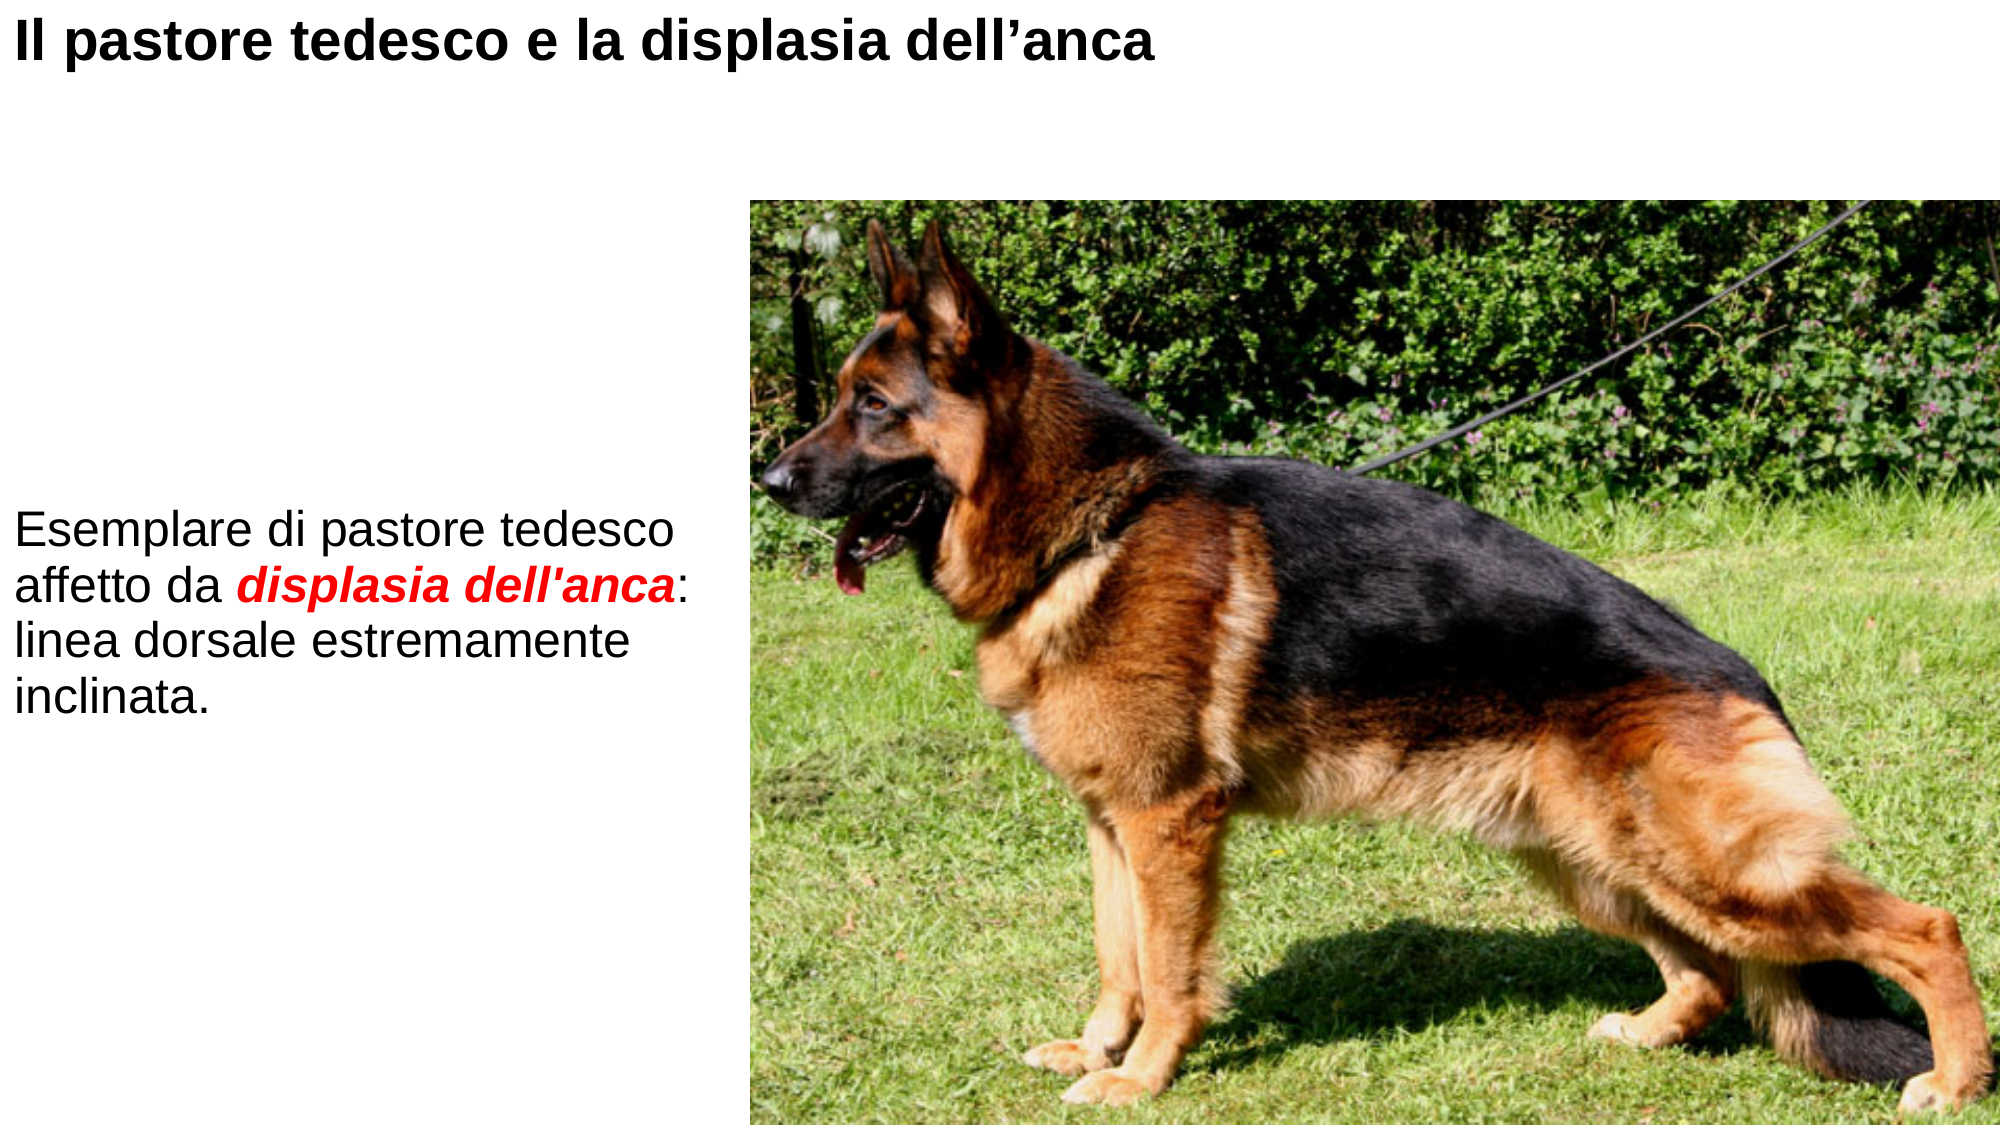

Il pastore tedesco e la displasia dell’anca
Esemplare di pastore tedesco affetto da displasia dell'anca: linea dorsale estremamente inclinata.